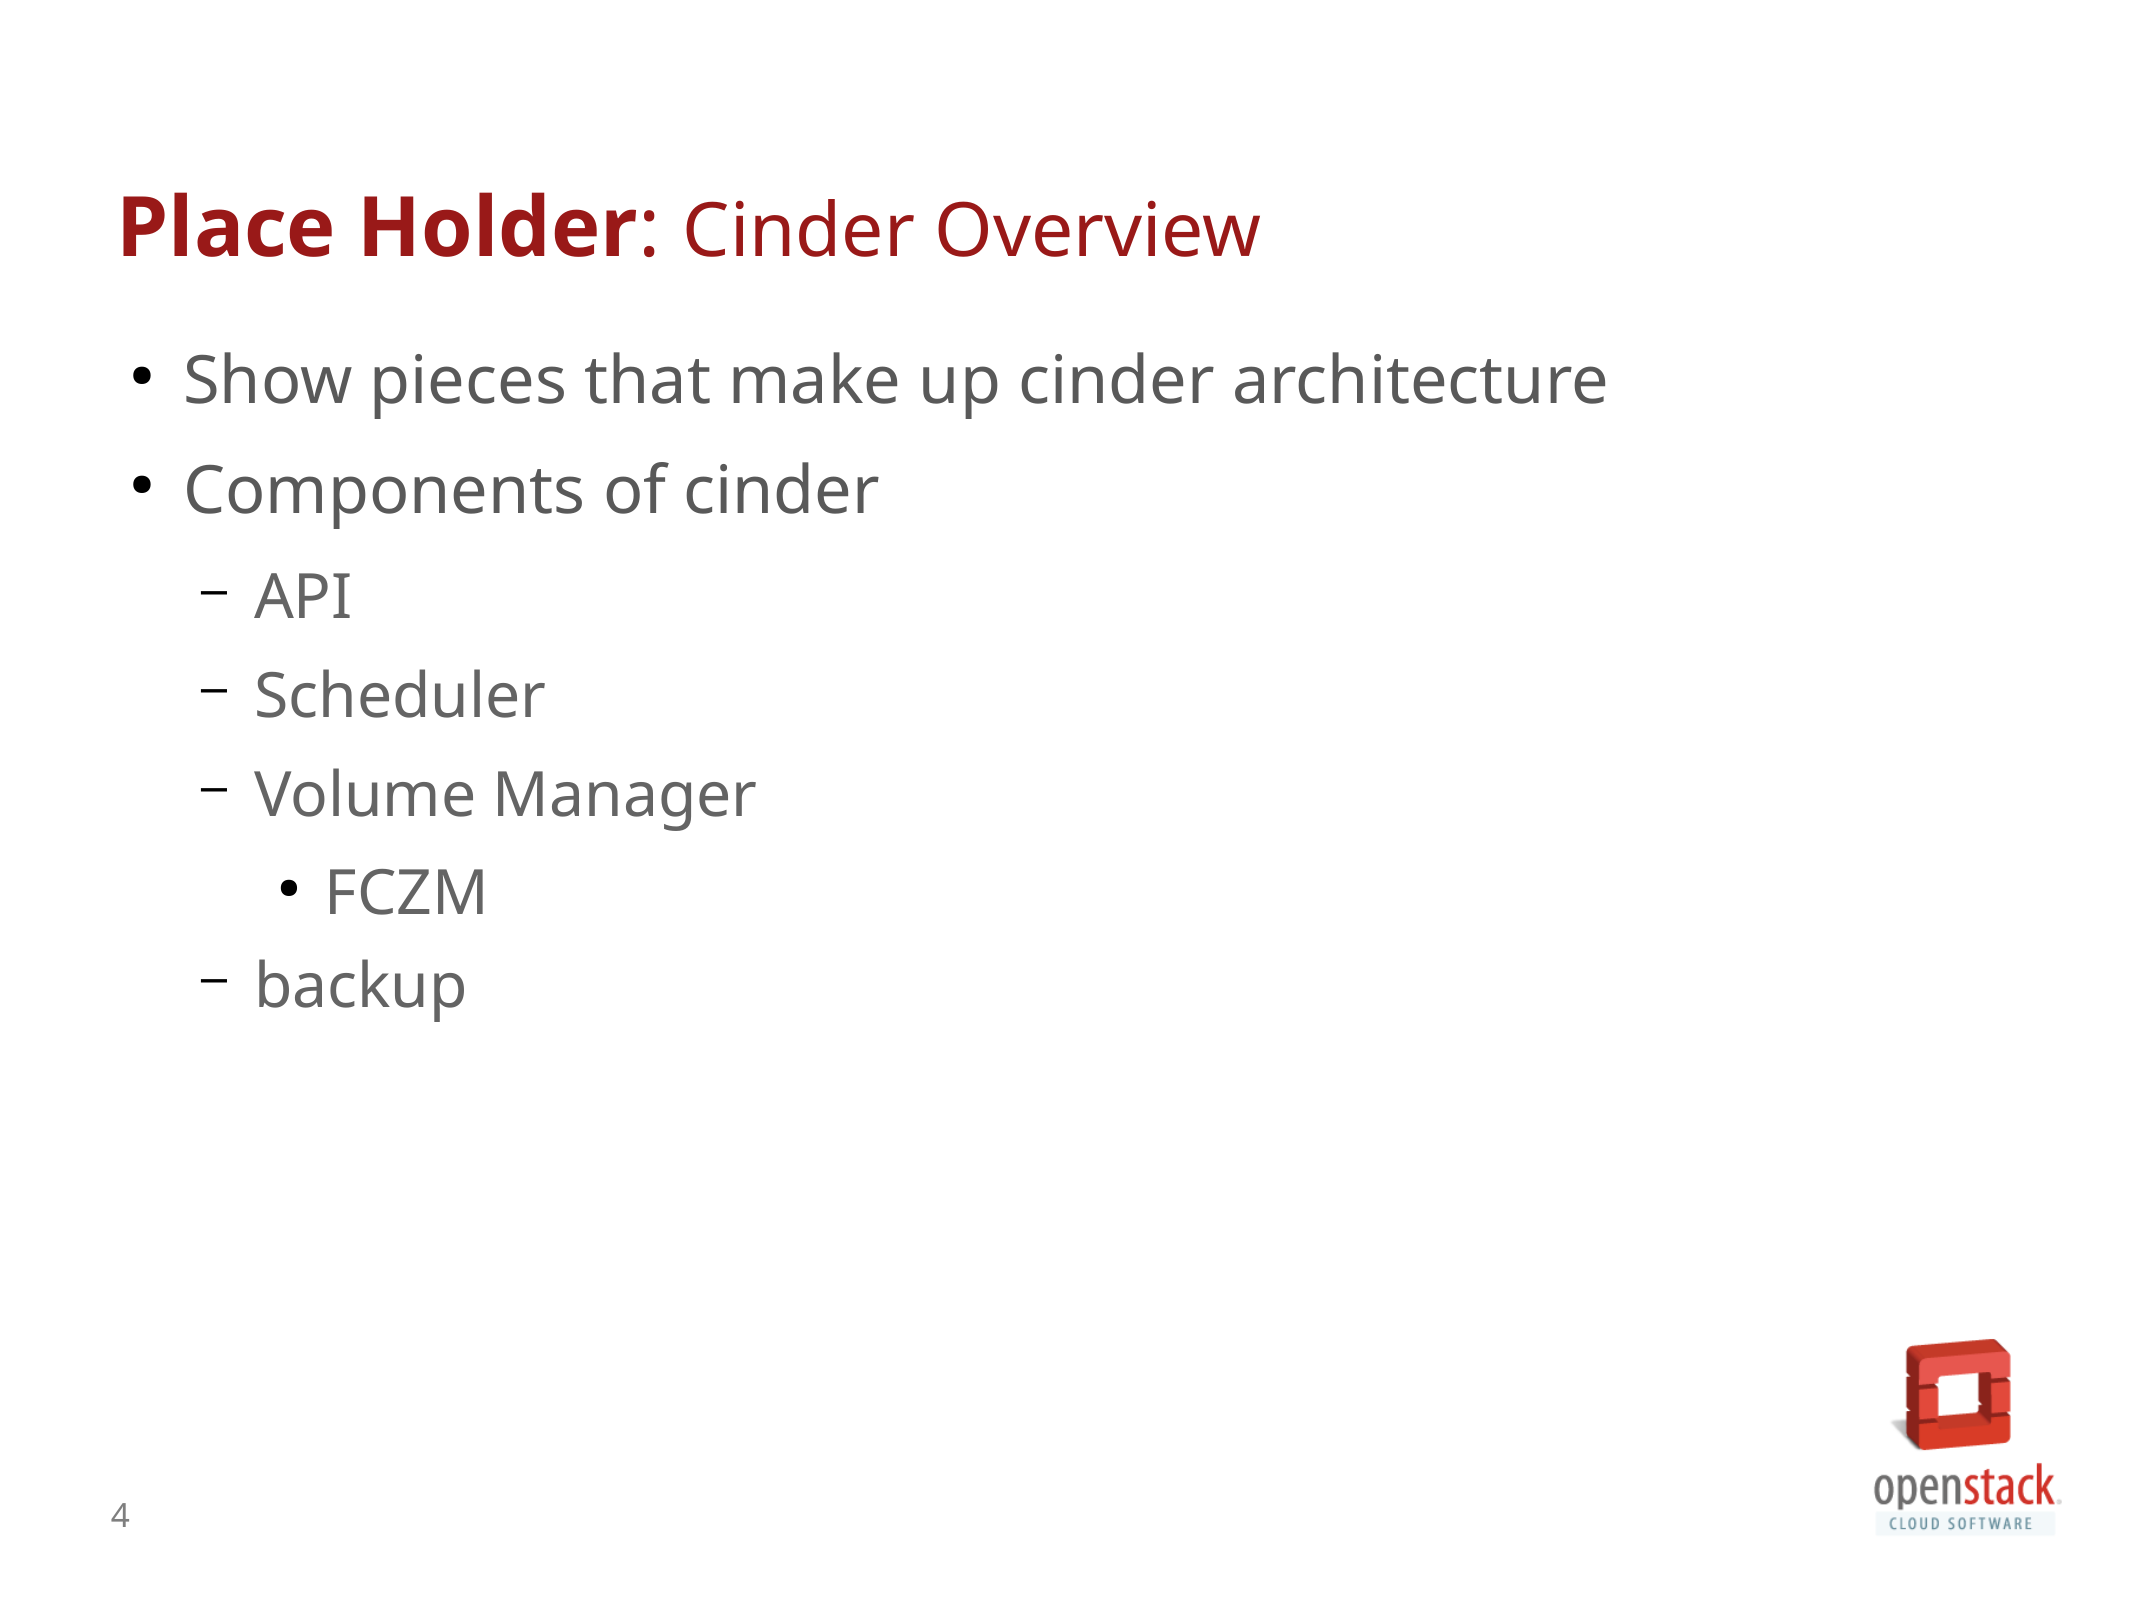

# Place Holder: Cinder Overview
Show pieces that make up cinder architecture
Components of cinder
API
Scheduler
Volume Manager
FCZM
backup